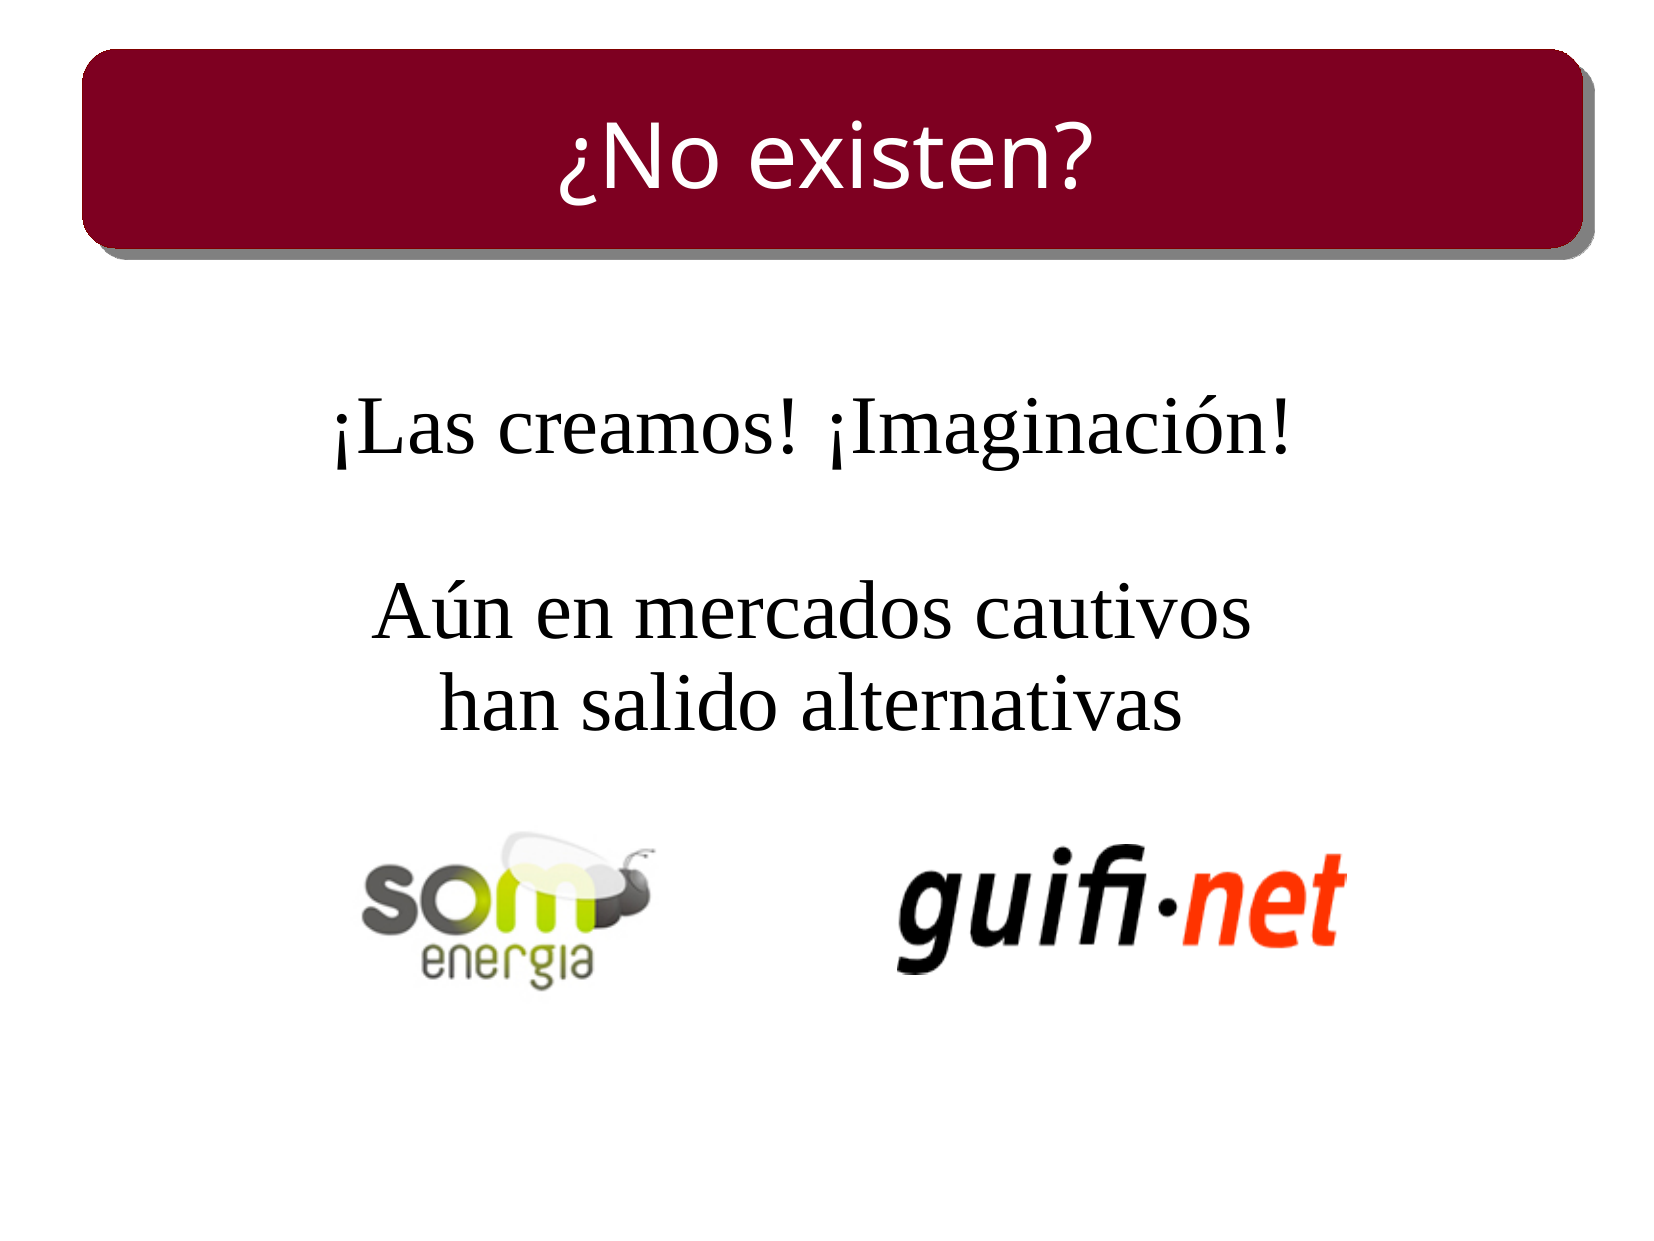

# ¿No existen?
¡Las creamos! ¡Imaginación!
Aún en mercados cautivos
han salido alternativas